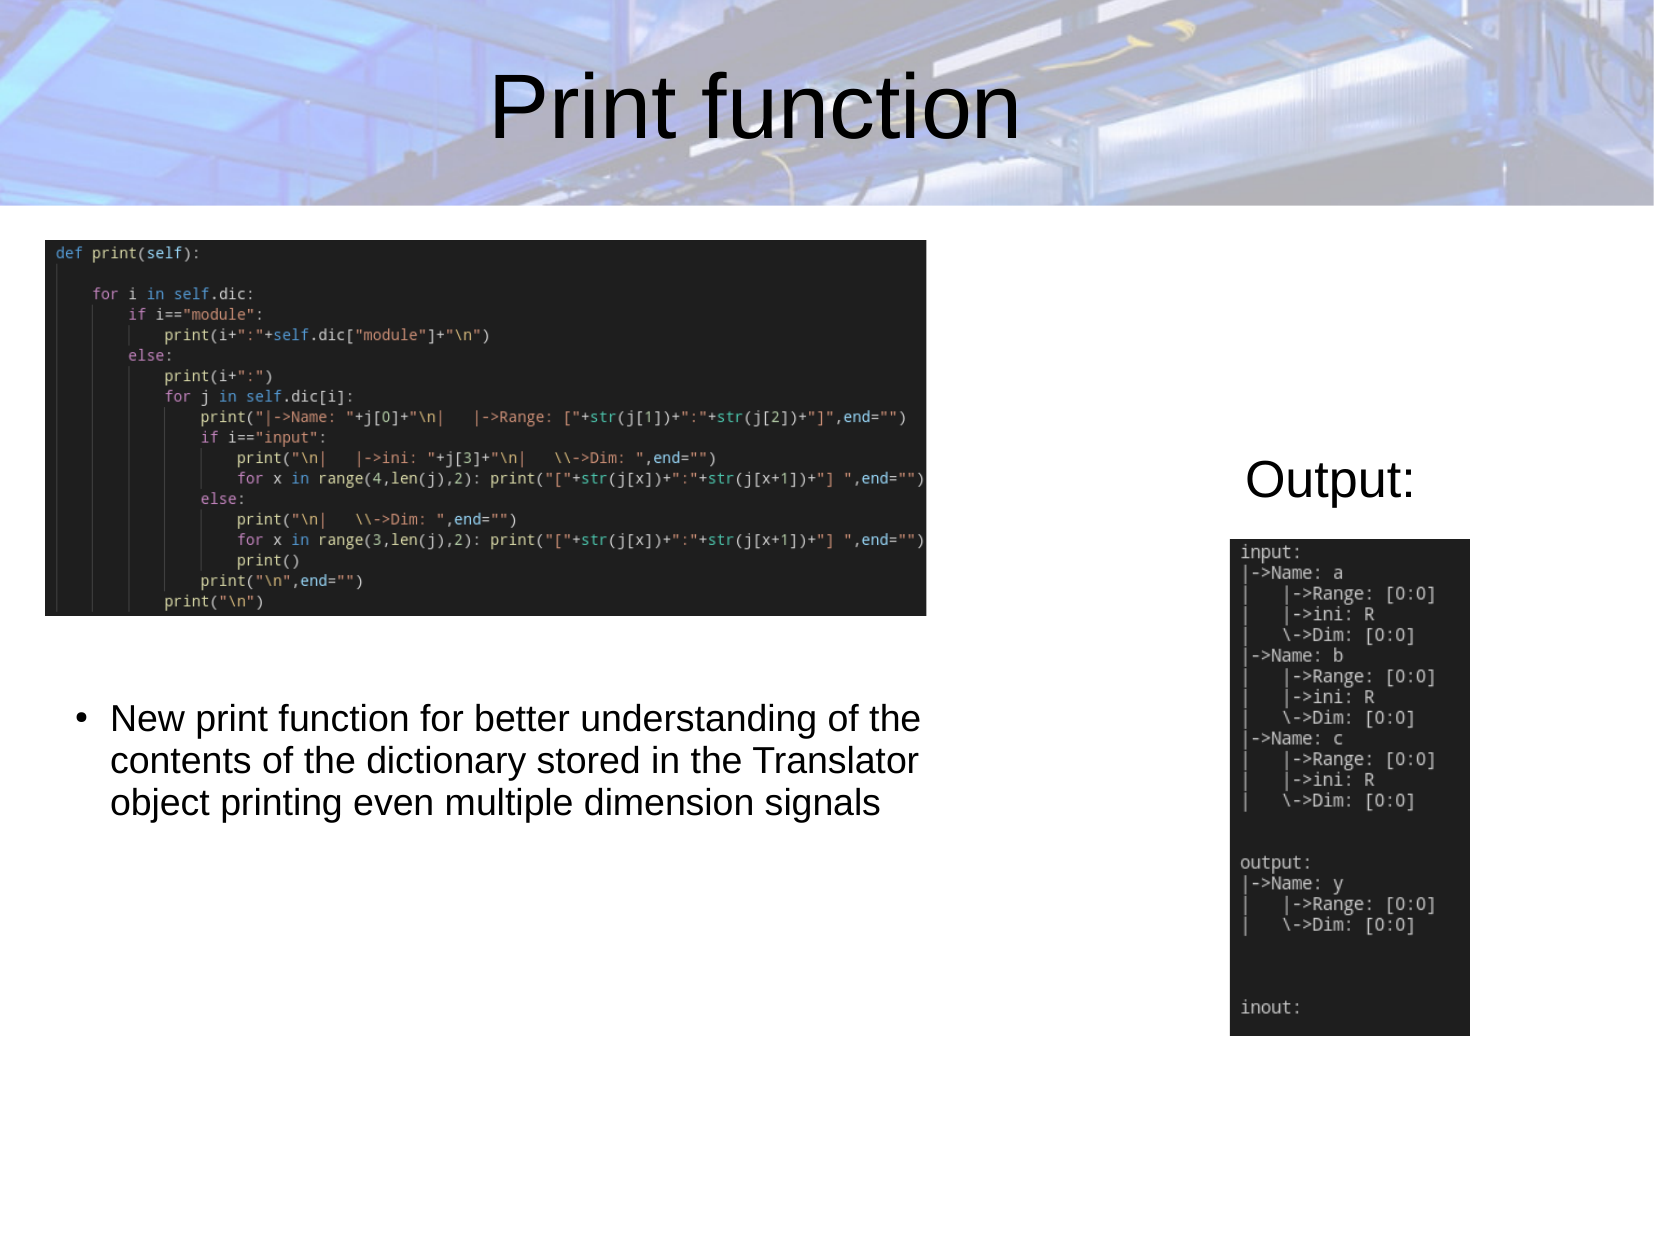

# Print function
Output:
New print function for better understanding of the contents of the dictionary stored in the Translator object printing even multiple dimension signals